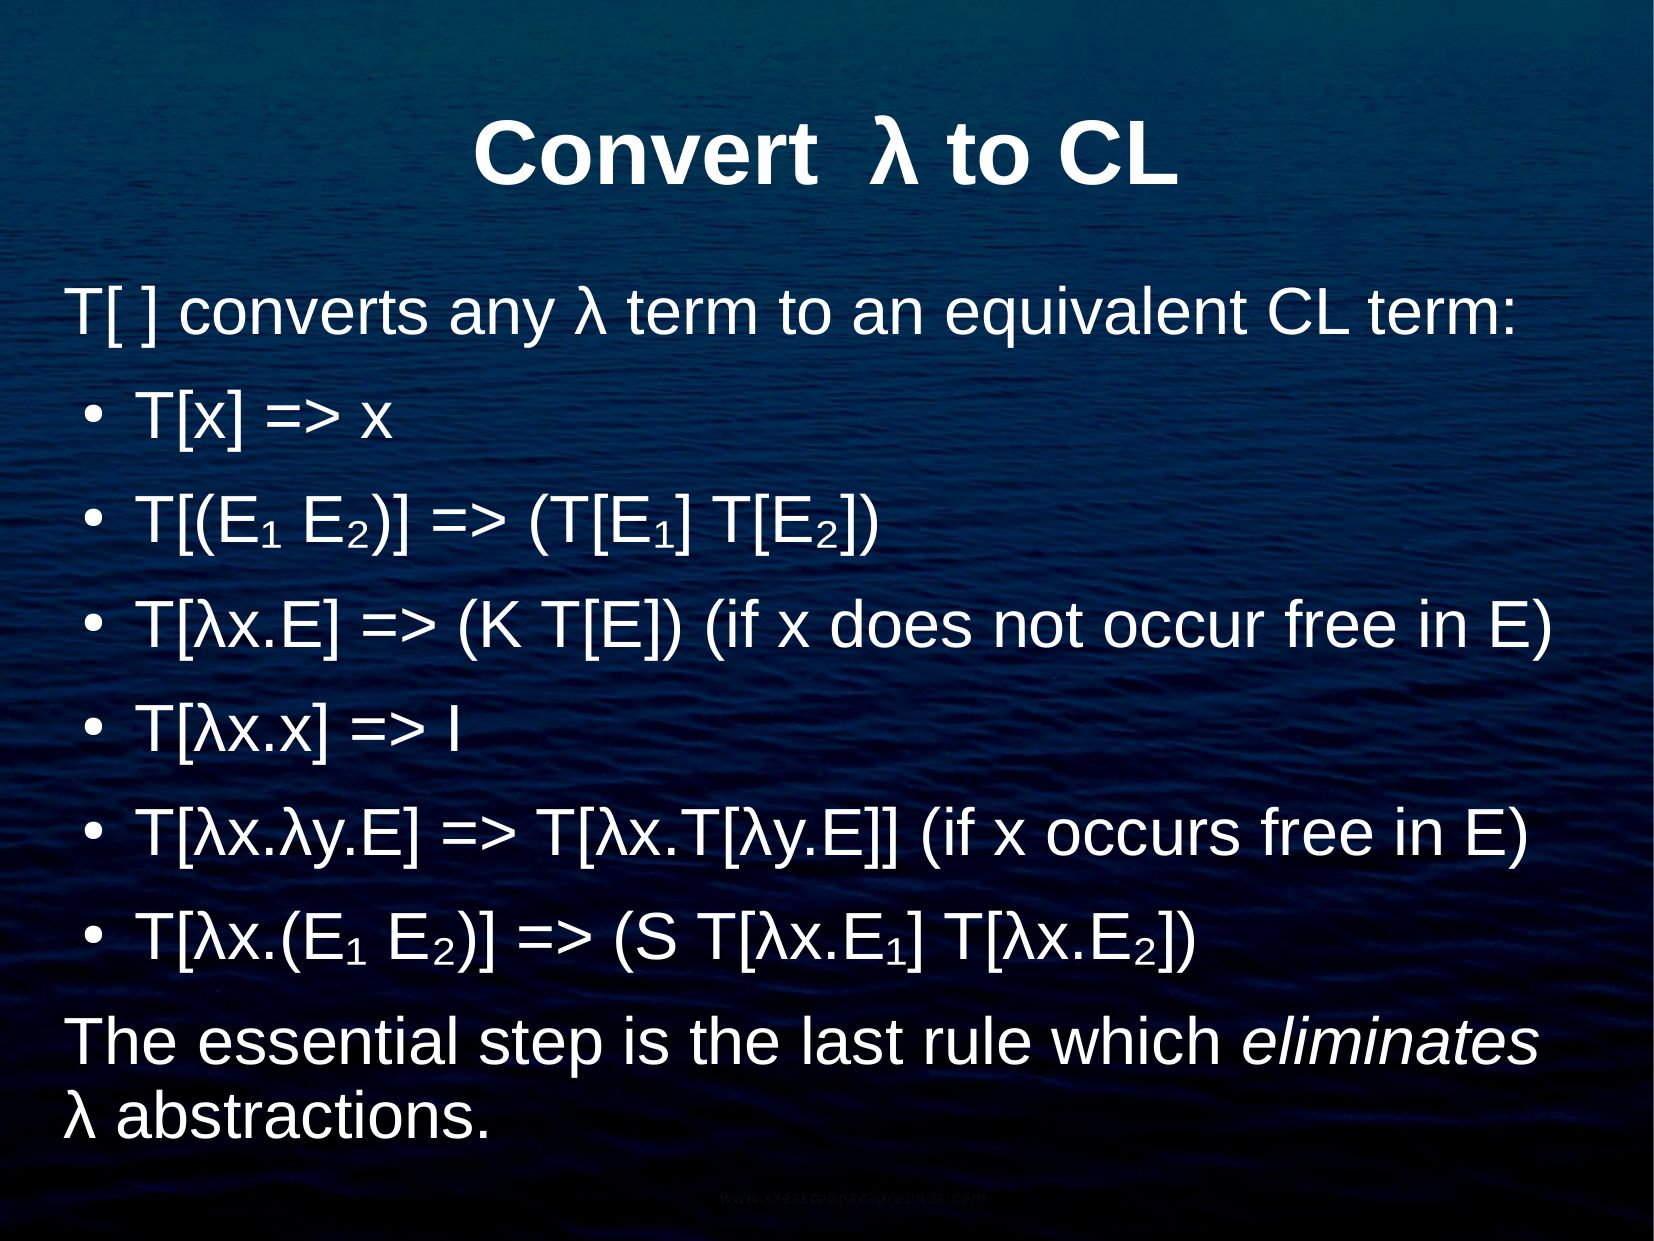

# Convert λ to CL
T[ ] converts any λ term to an equivalent CL term:
T[x] => x
T[(E₁ E₂)] => (T[E₁] T[E₂])
T[λx.E] => (K T[E]) (if x does not occur free in E)
T[λx.x] => I
T[λx.λy.E] => T[λx.T[λy.E]] (if x occurs free in E)
T[λx.(E₁ E₂)] => (S T[λx.E₁] T[λx.E₂])
The essential step is the last rule which eliminates λ abstractions.